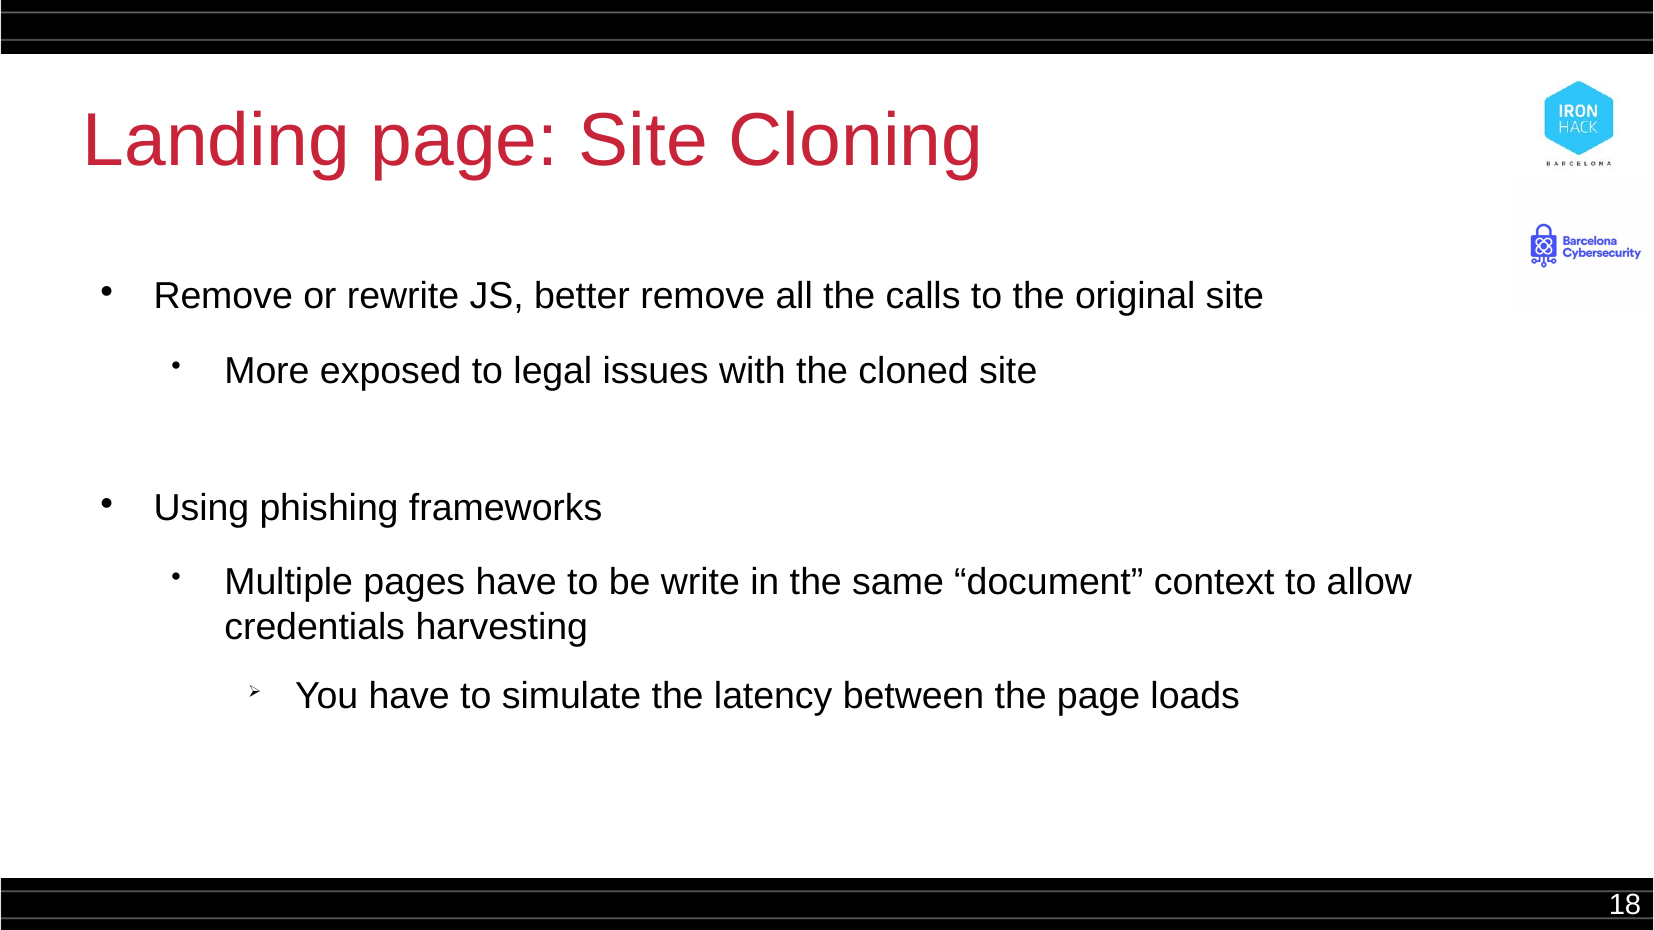

Landing page: Site Cloning
Remove or rewrite JS, better remove all the calls to the original site
More exposed to legal issues with the cloned site
Using phishing frameworks
Multiple pages have to be write in the same “document” context to allow credentials harvesting
You have to simulate the latency between the page loads